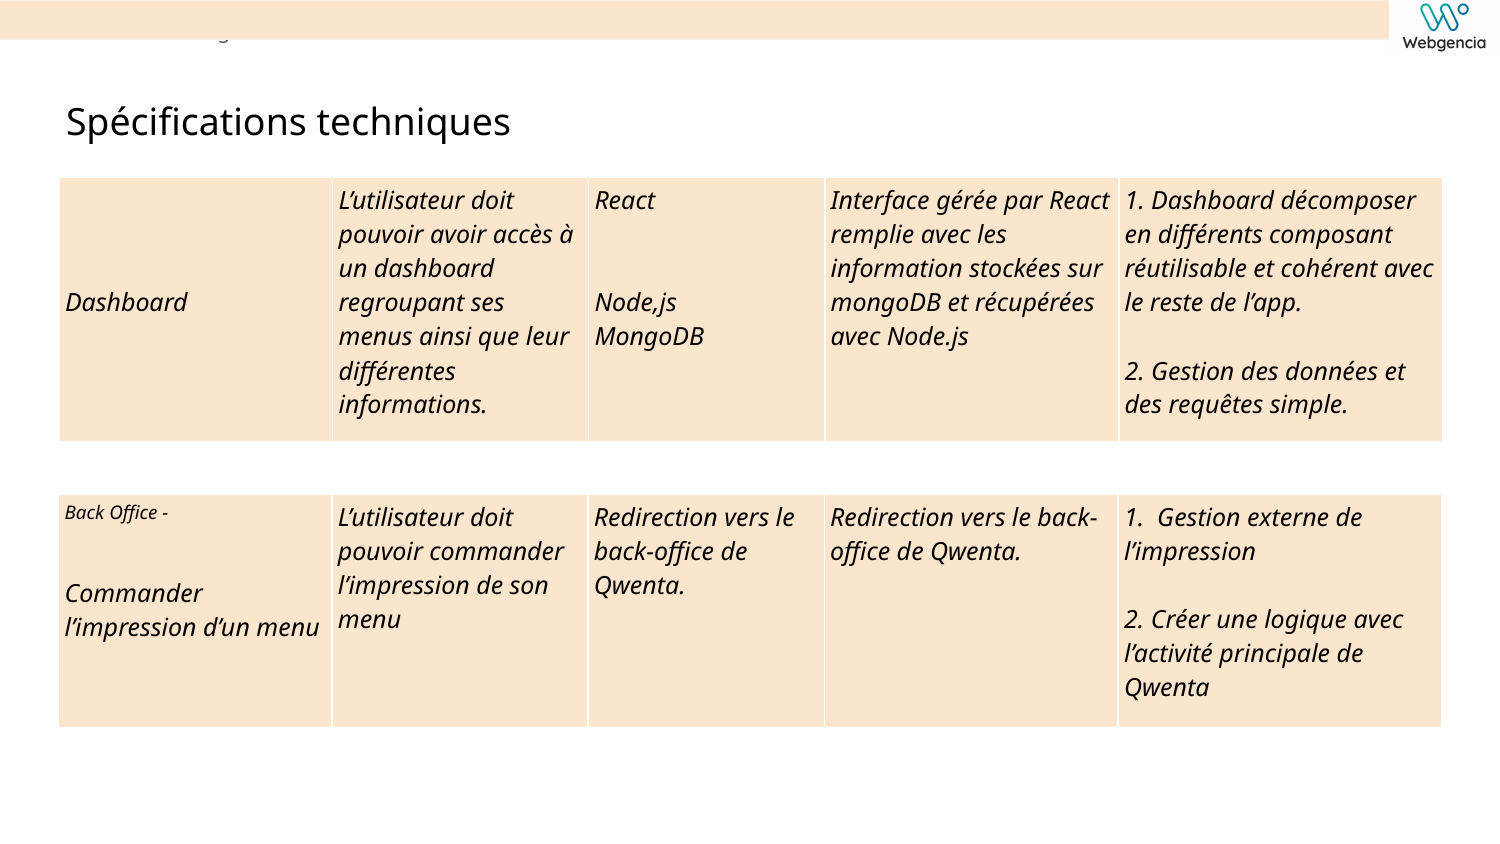

Présentation de l’usage du no-code
# Spécifications techniques
| Dashboard | L’utilisateur doit pouvoir avoir accès à un dashboard regroupant ses menus ainsi que leur différentes informations. | React Node,js MongoDB | Interface gérée par React remplie avec les information stockées sur mongoDB et récupérées avec Node.js | 1. Dashboard décomposer en différents composant réutilisable et cohérent avec le reste de l’app. 2. Gestion des données et des requêtes simple. |
| --- | --- | --- | --- | --- |
| Back Office - Commander l’impression d’un menu | L’utilisateur doit pouvoir commander l’impression de son menu | Redirection vers le back-office de Qwenta. | Redirection vers le back-office de Qwenta. | 1. Gestion externe de l’impression 2. Créer une logique avec l’activité principale de Qwenta |
| --- | --- | --- | --- | --- |